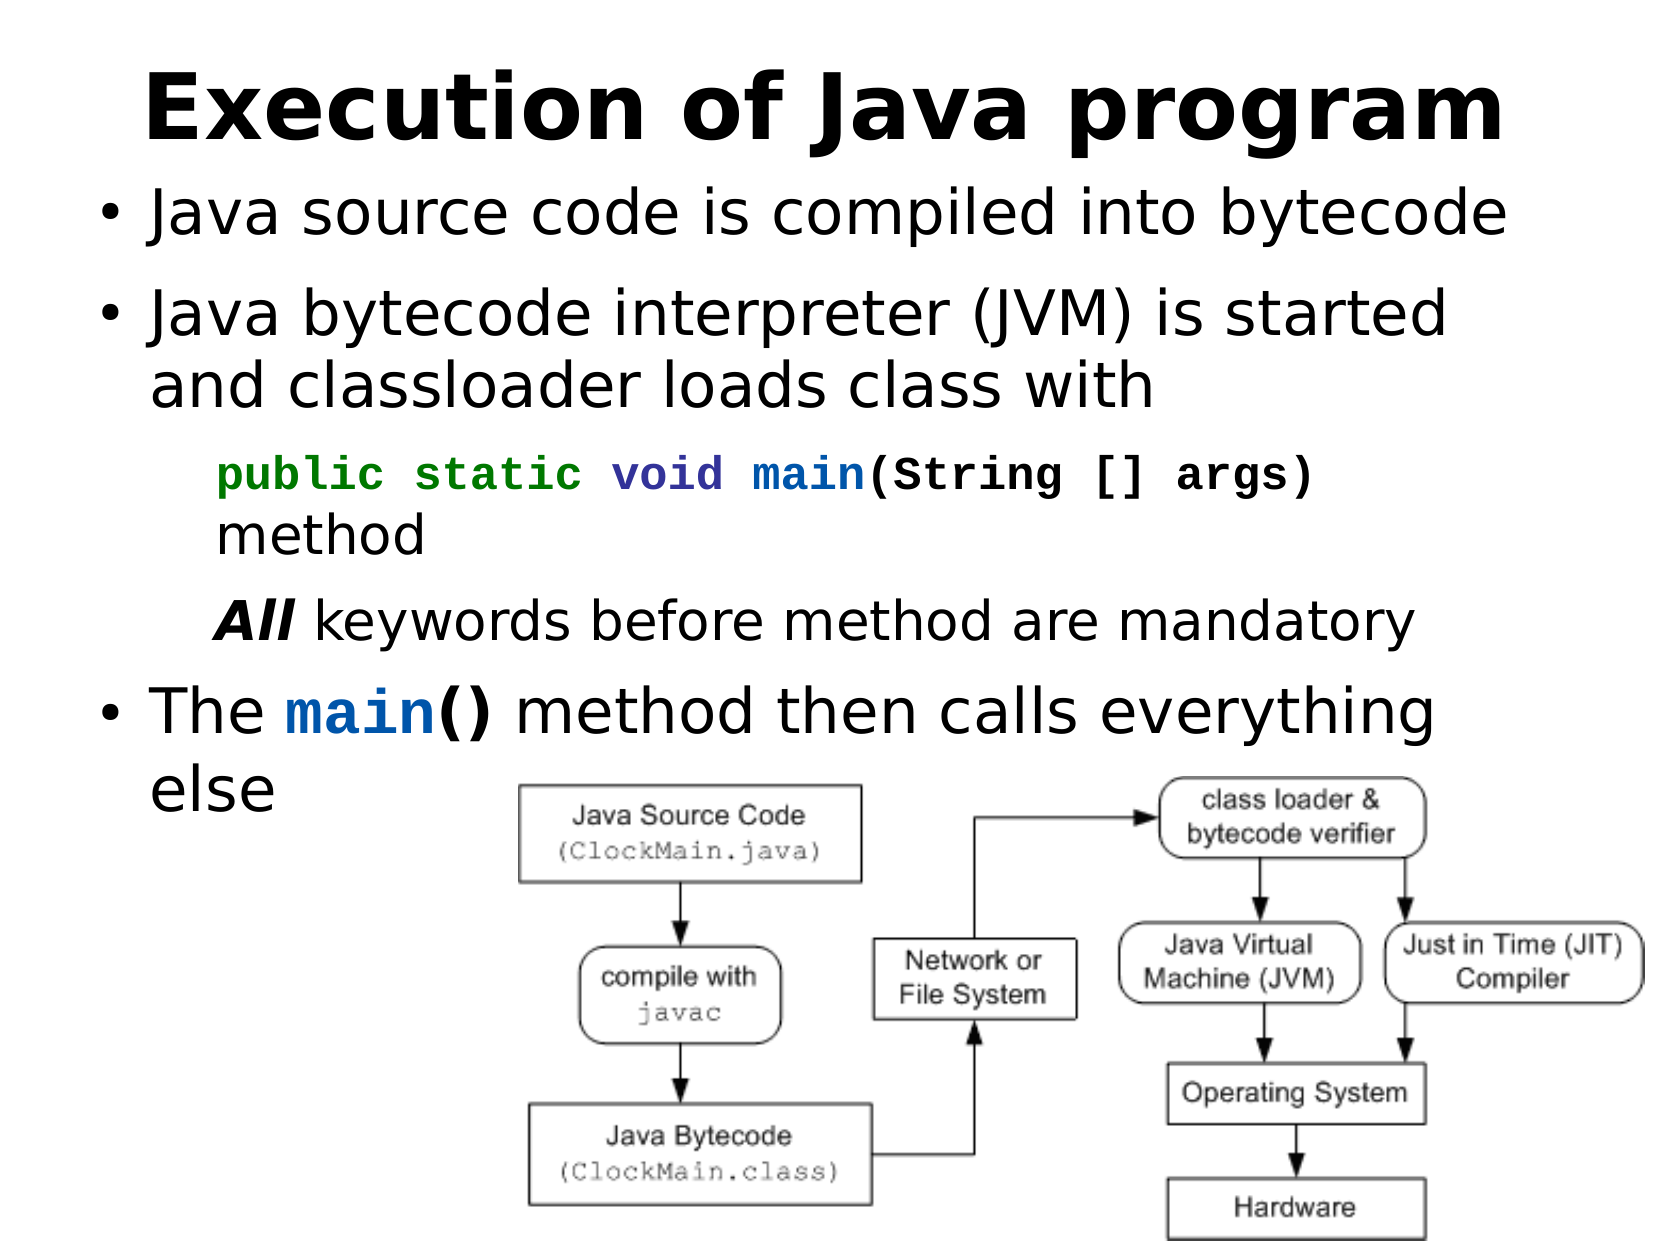

# Execution of Java program
Java source code is compiled into bytecode
Java bytecode interpreter (JVM) is started and classloader loads class with
public static void main(String [] args) method
All keywords before method are mandatory
The main() method then calls everything else